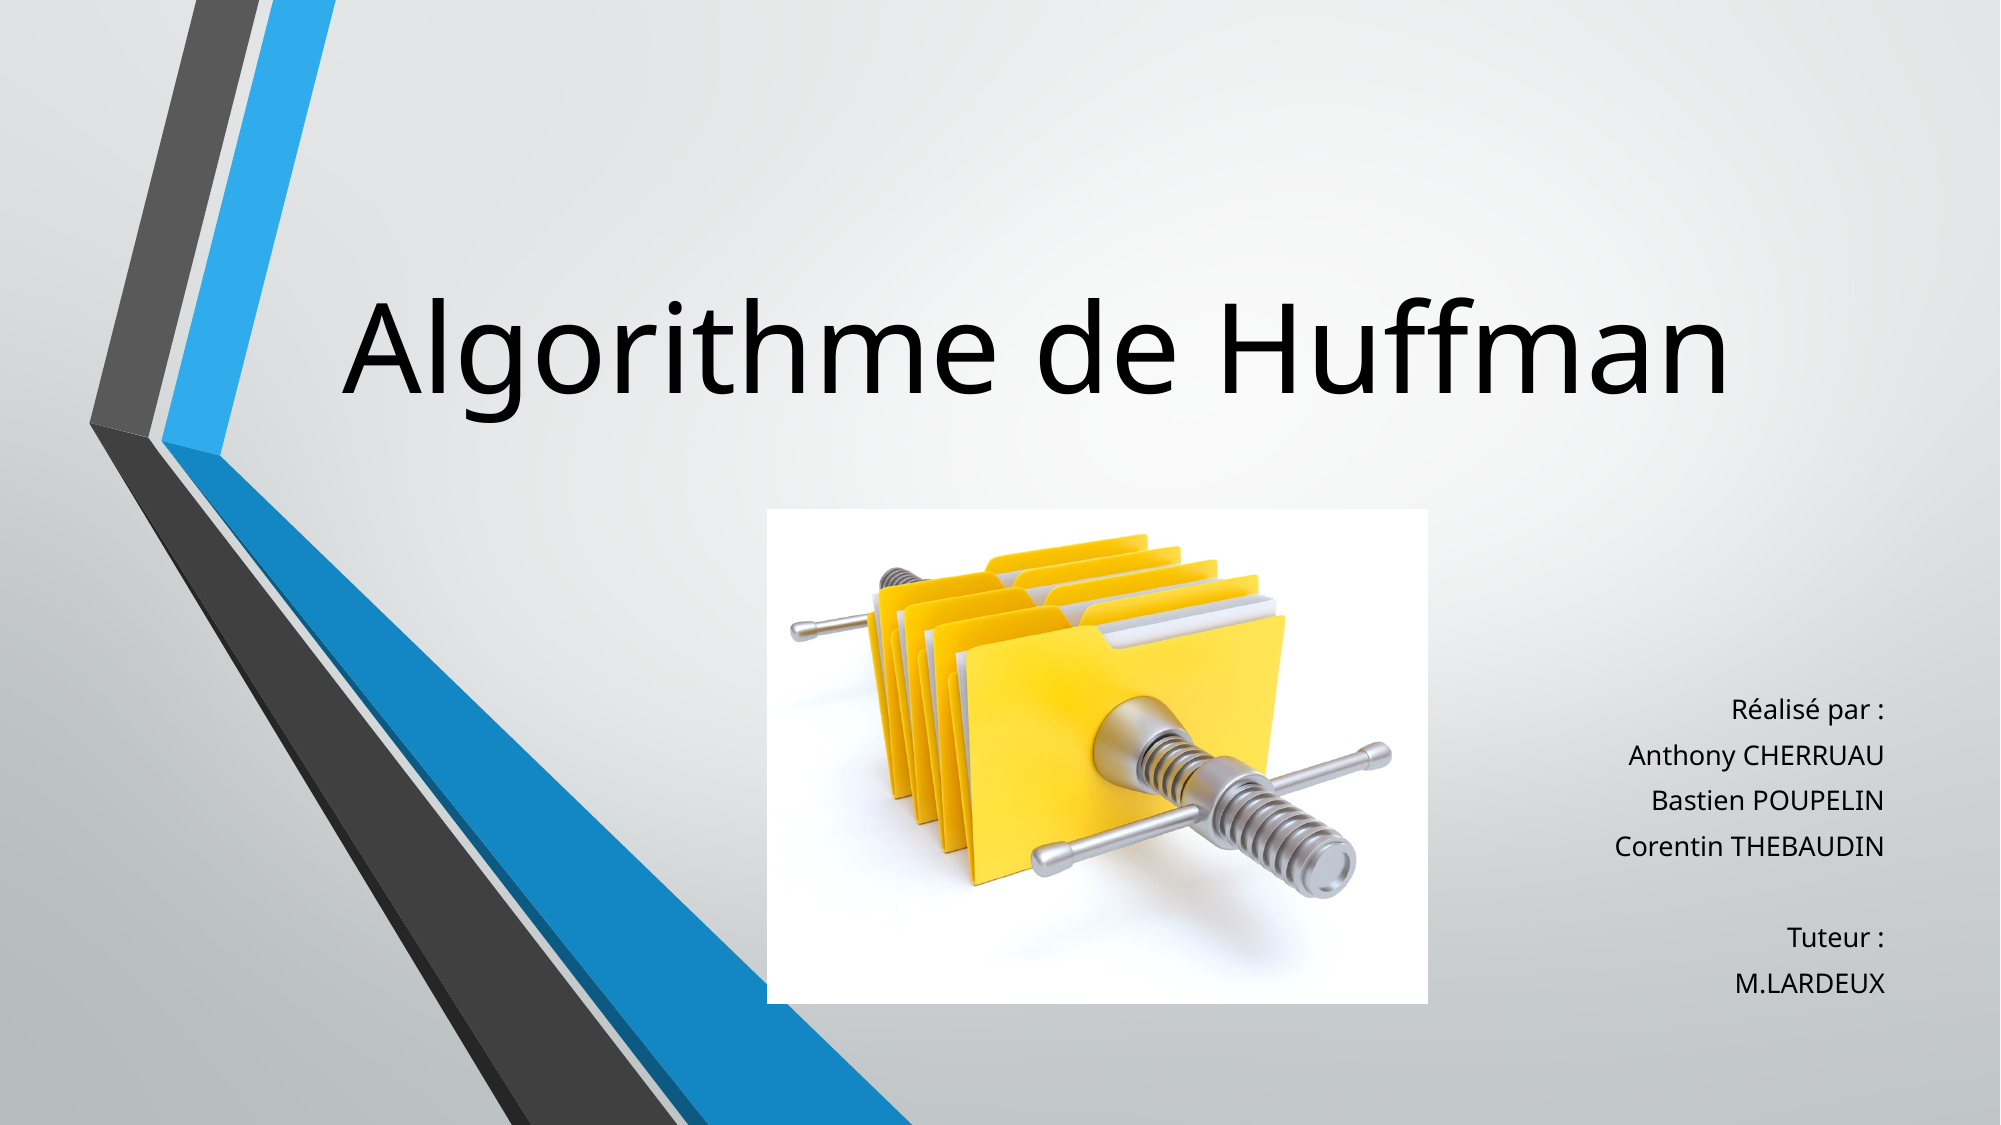

# Algorithme de Huffman
Réalisé par :
Anthony CHERRUAU
Bastien POUPELIN
Corentin THEBAUDIN
Tuteur :
M.LARDEUX